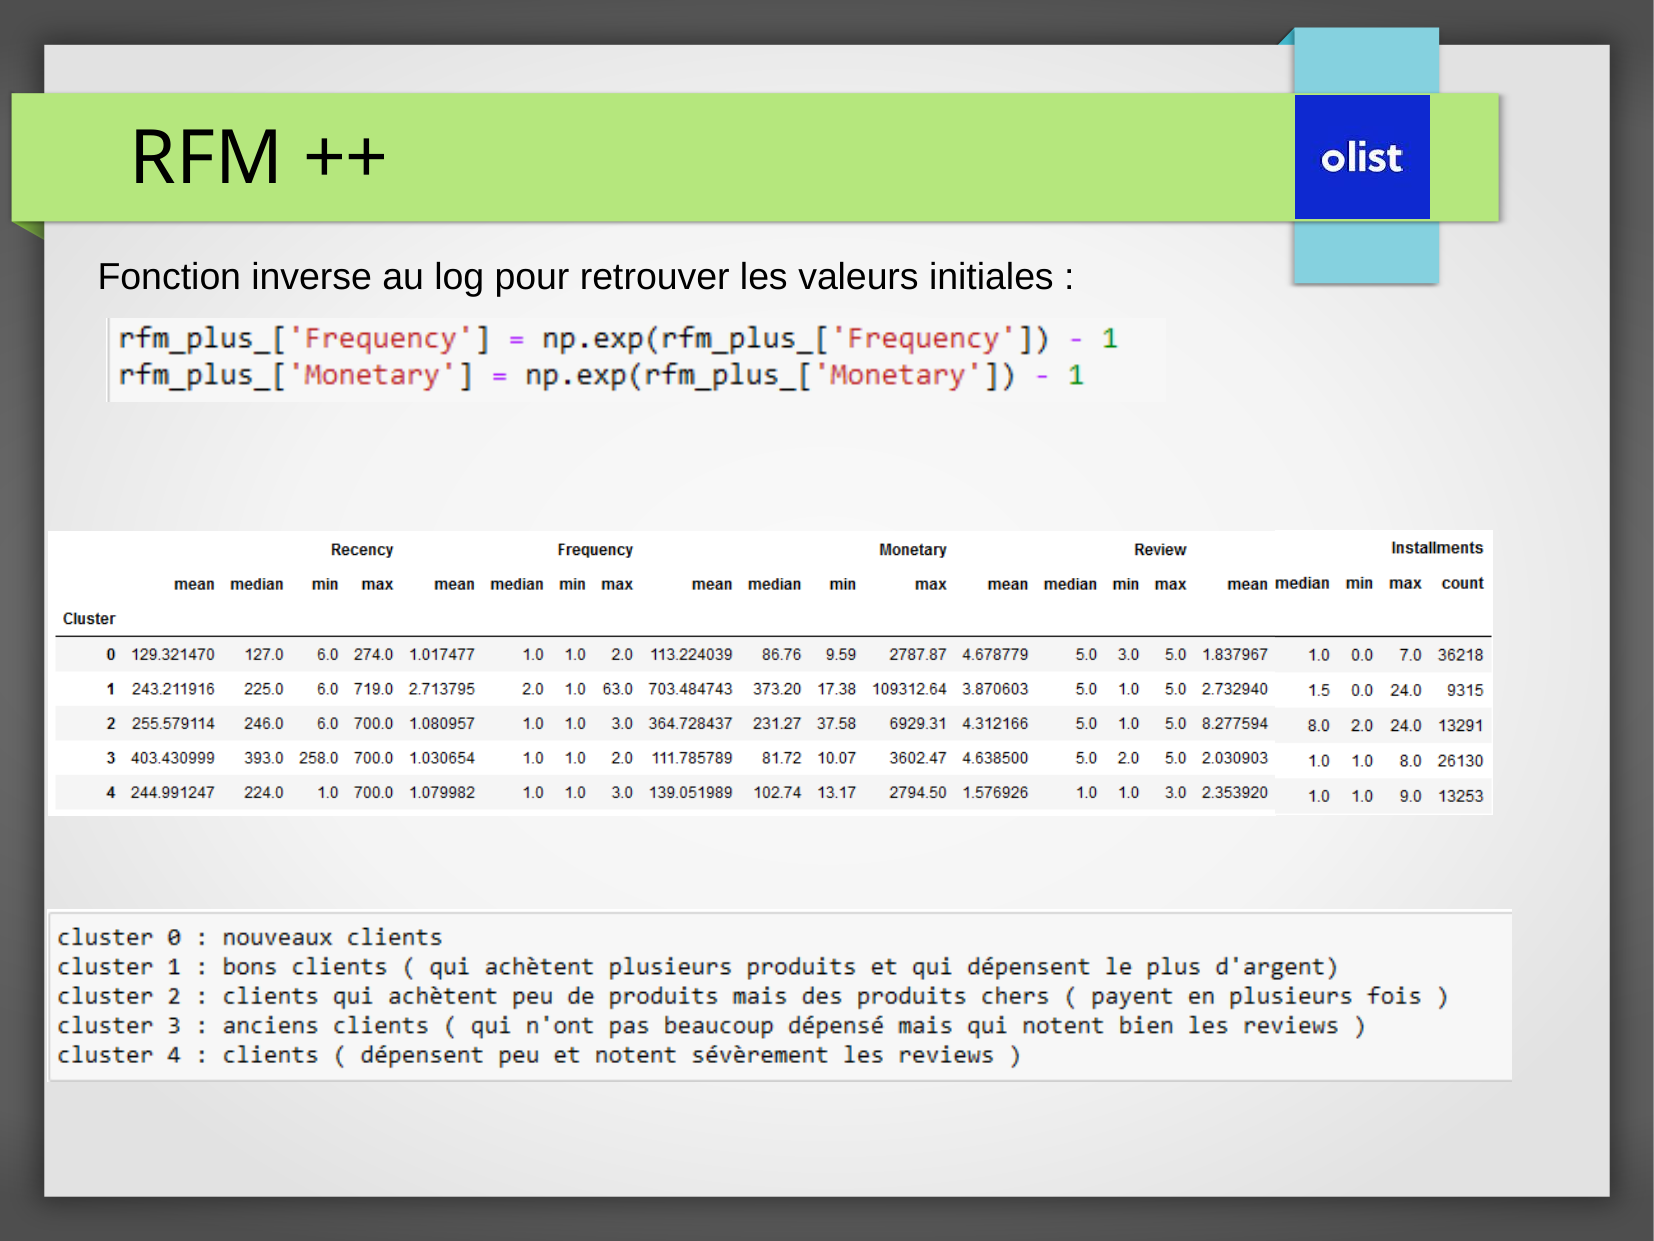

# RFM ++
Fonction inverse au log pour retrouver les valeurs initiales :